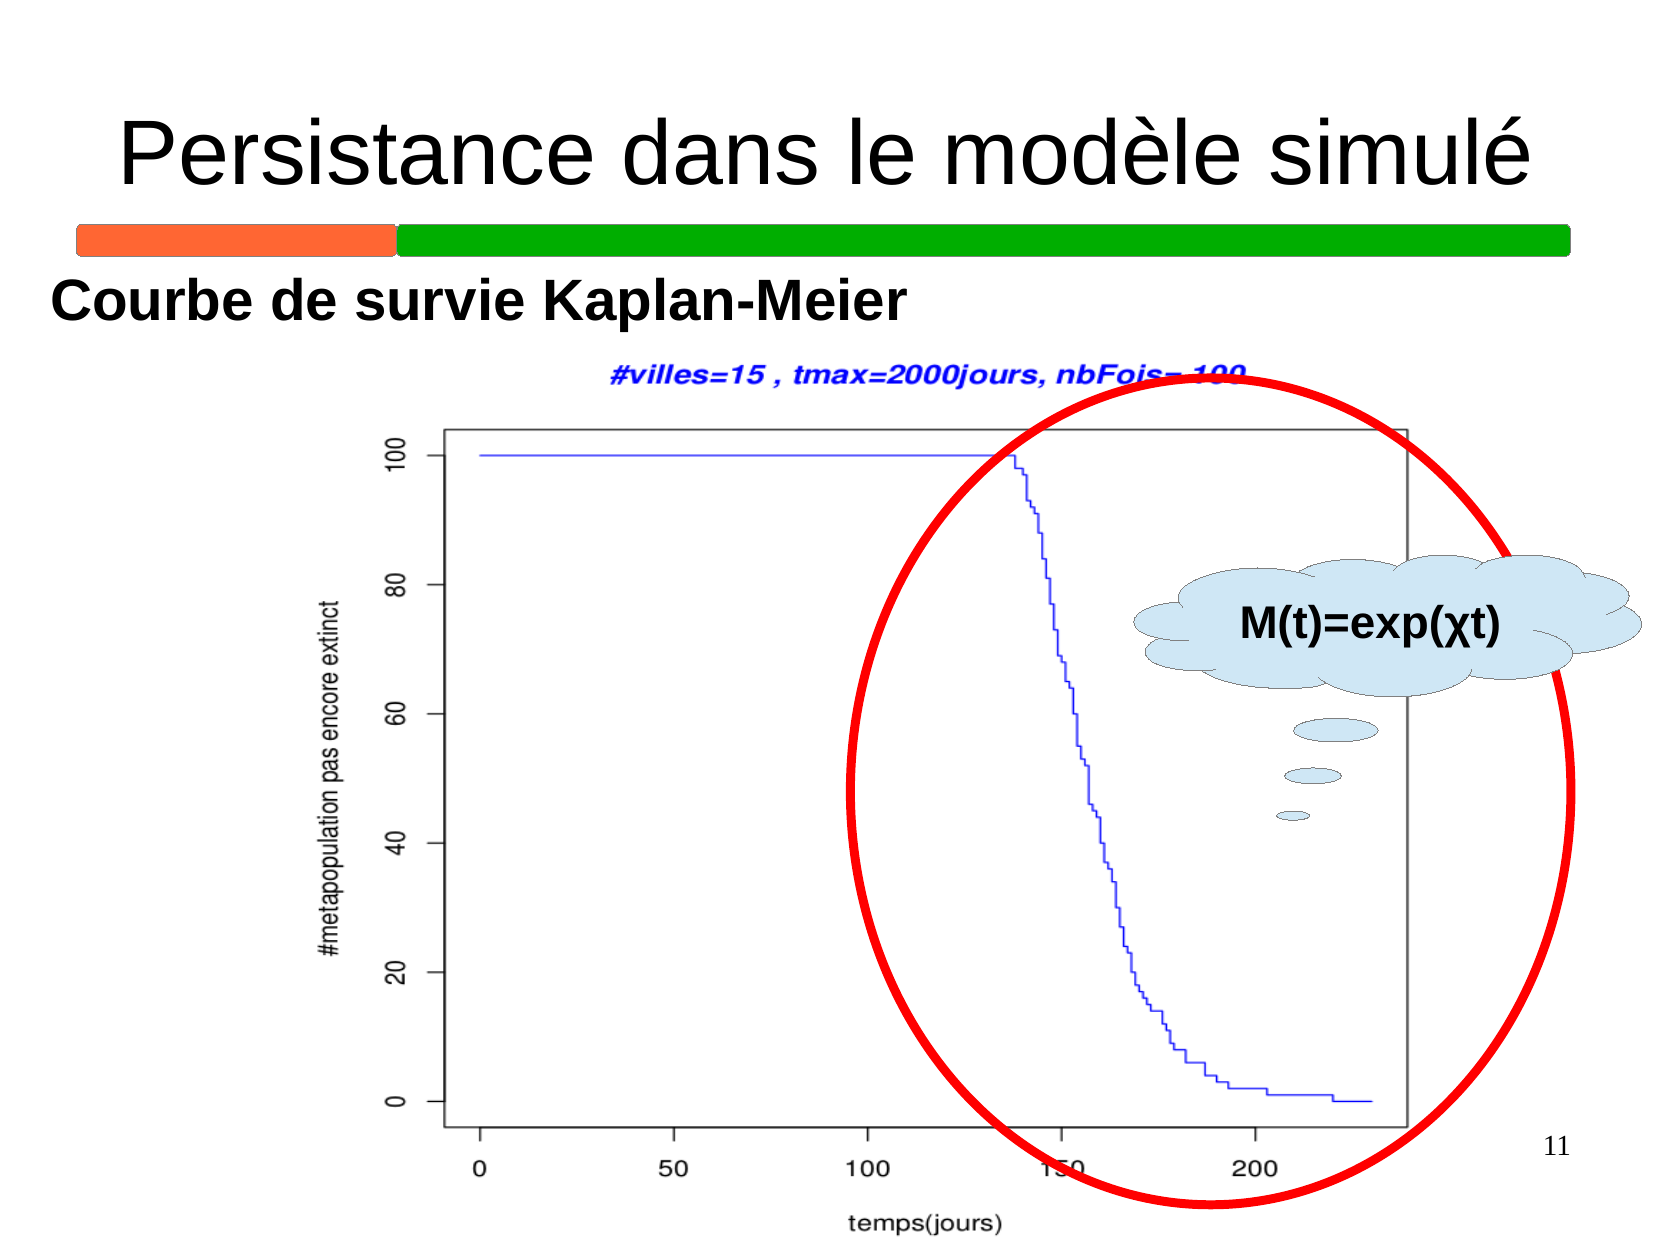

# Persistance dans le modèle simulé
Courbe de survie Kaplan-Meier
M(t)=exp(χt)
11